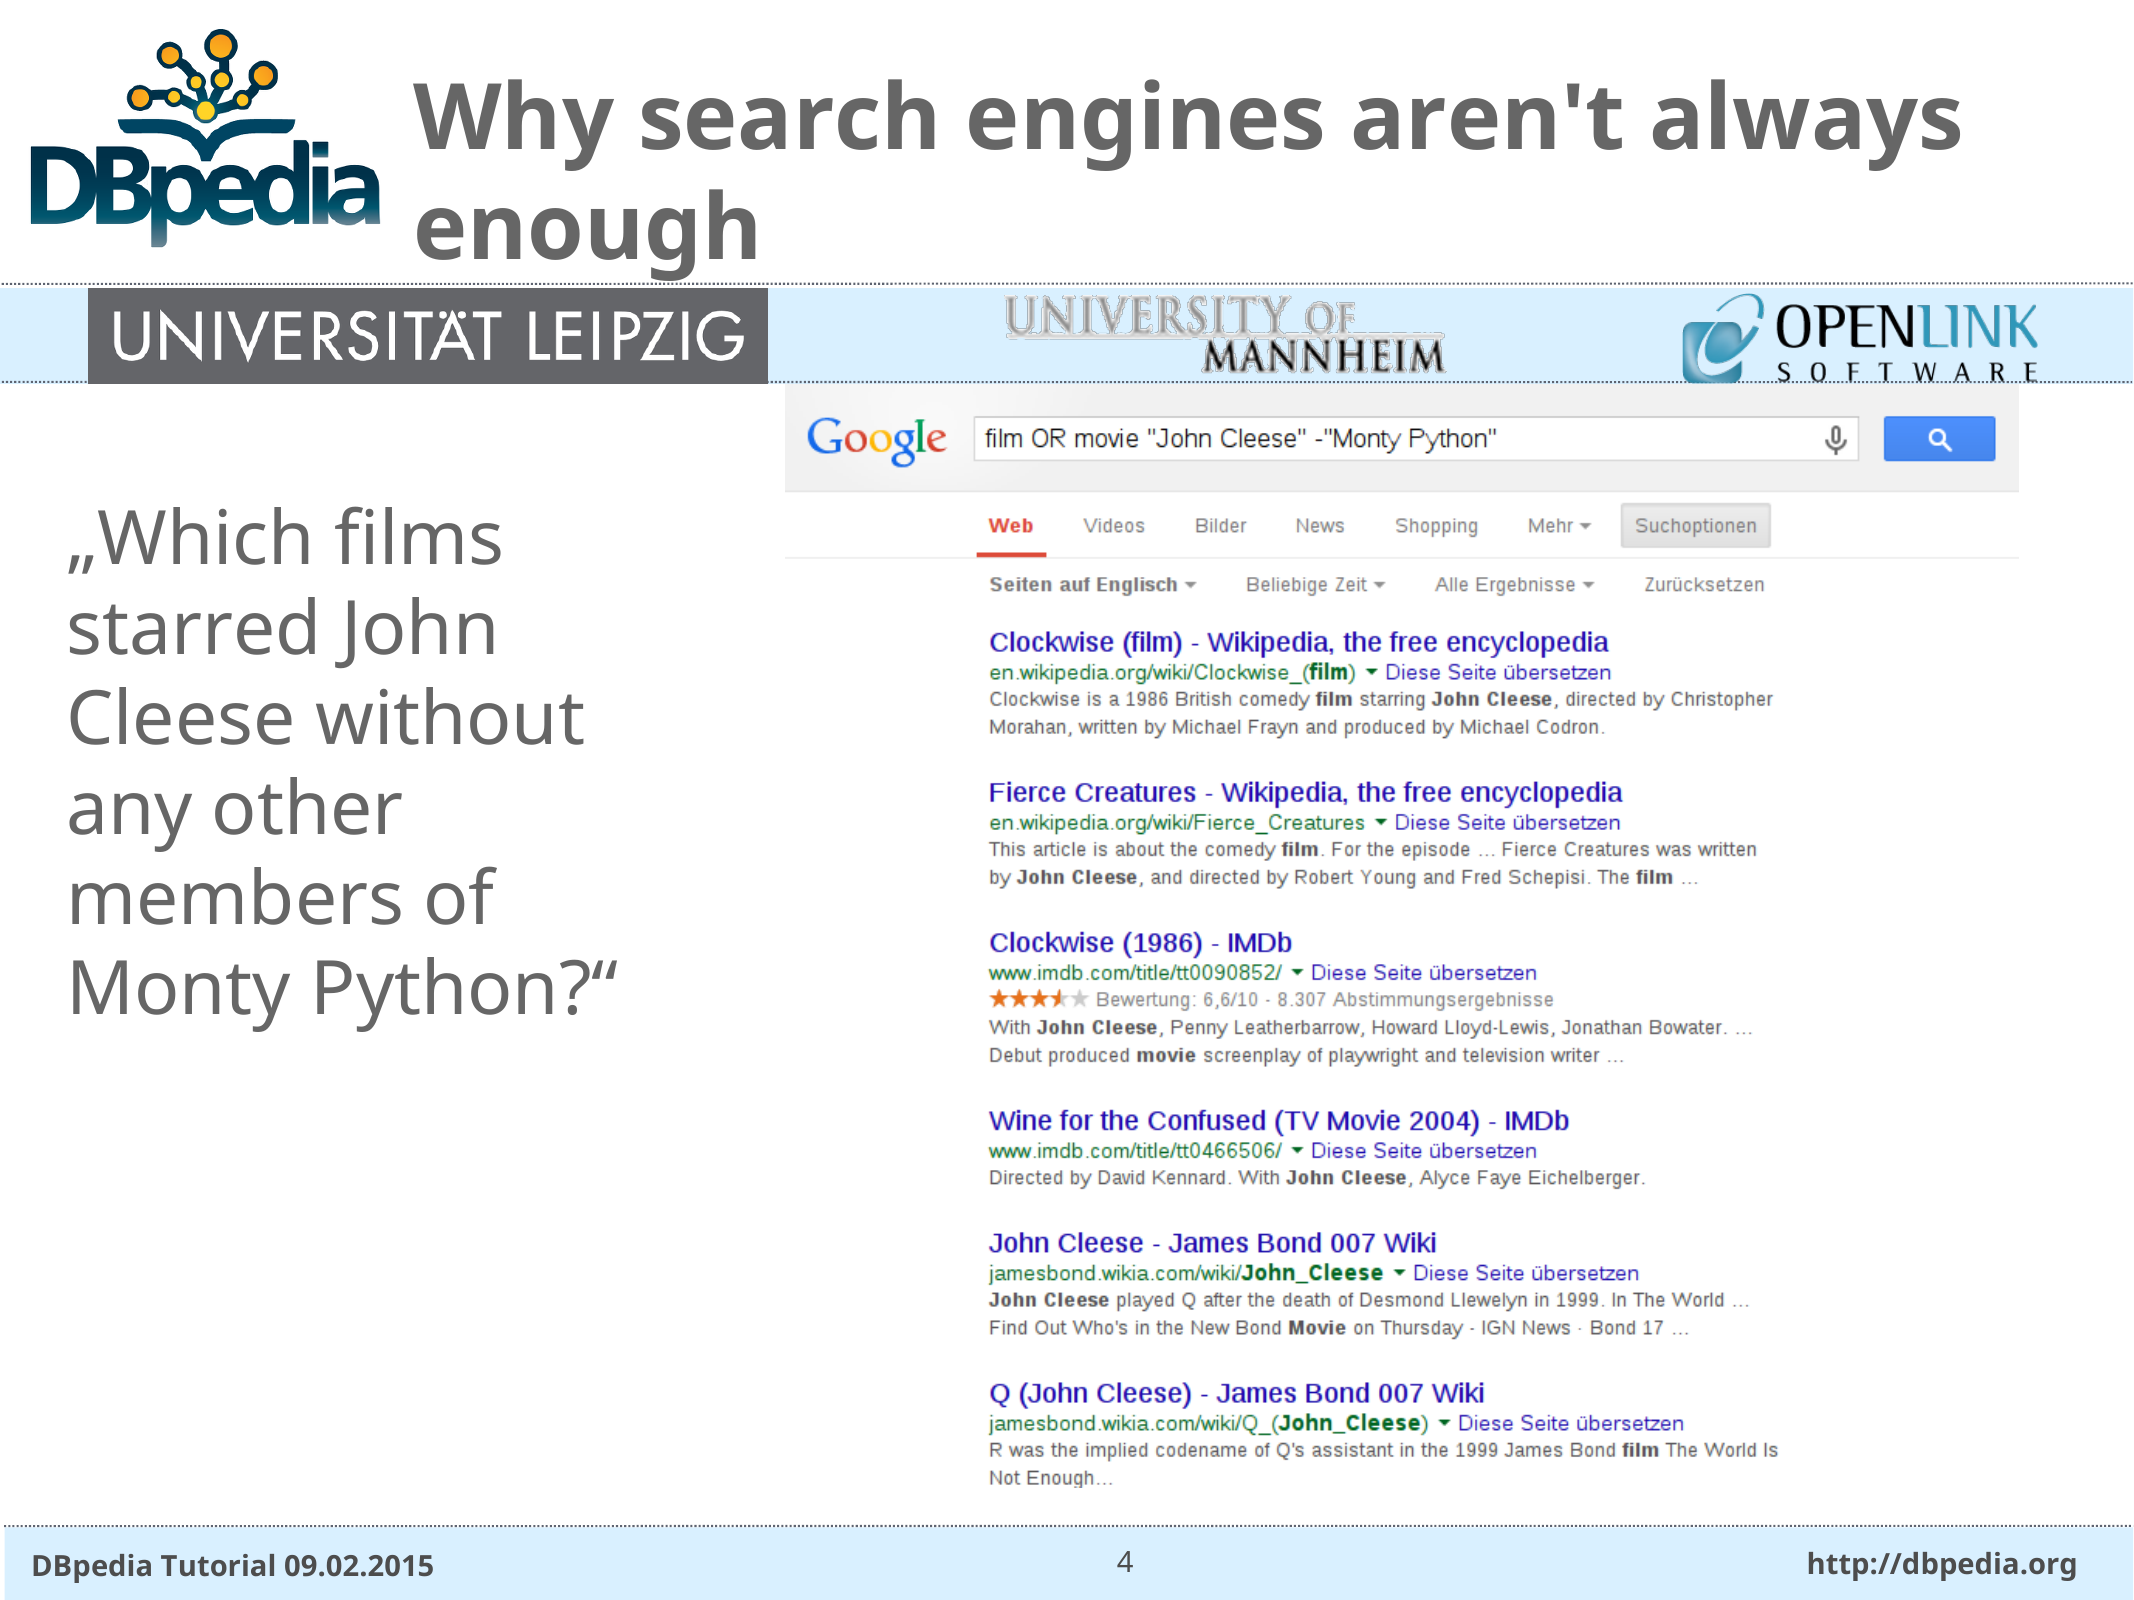

# Why search engines aren't always enough
„Which films starred John Cleese without any other members of Monty Python?“